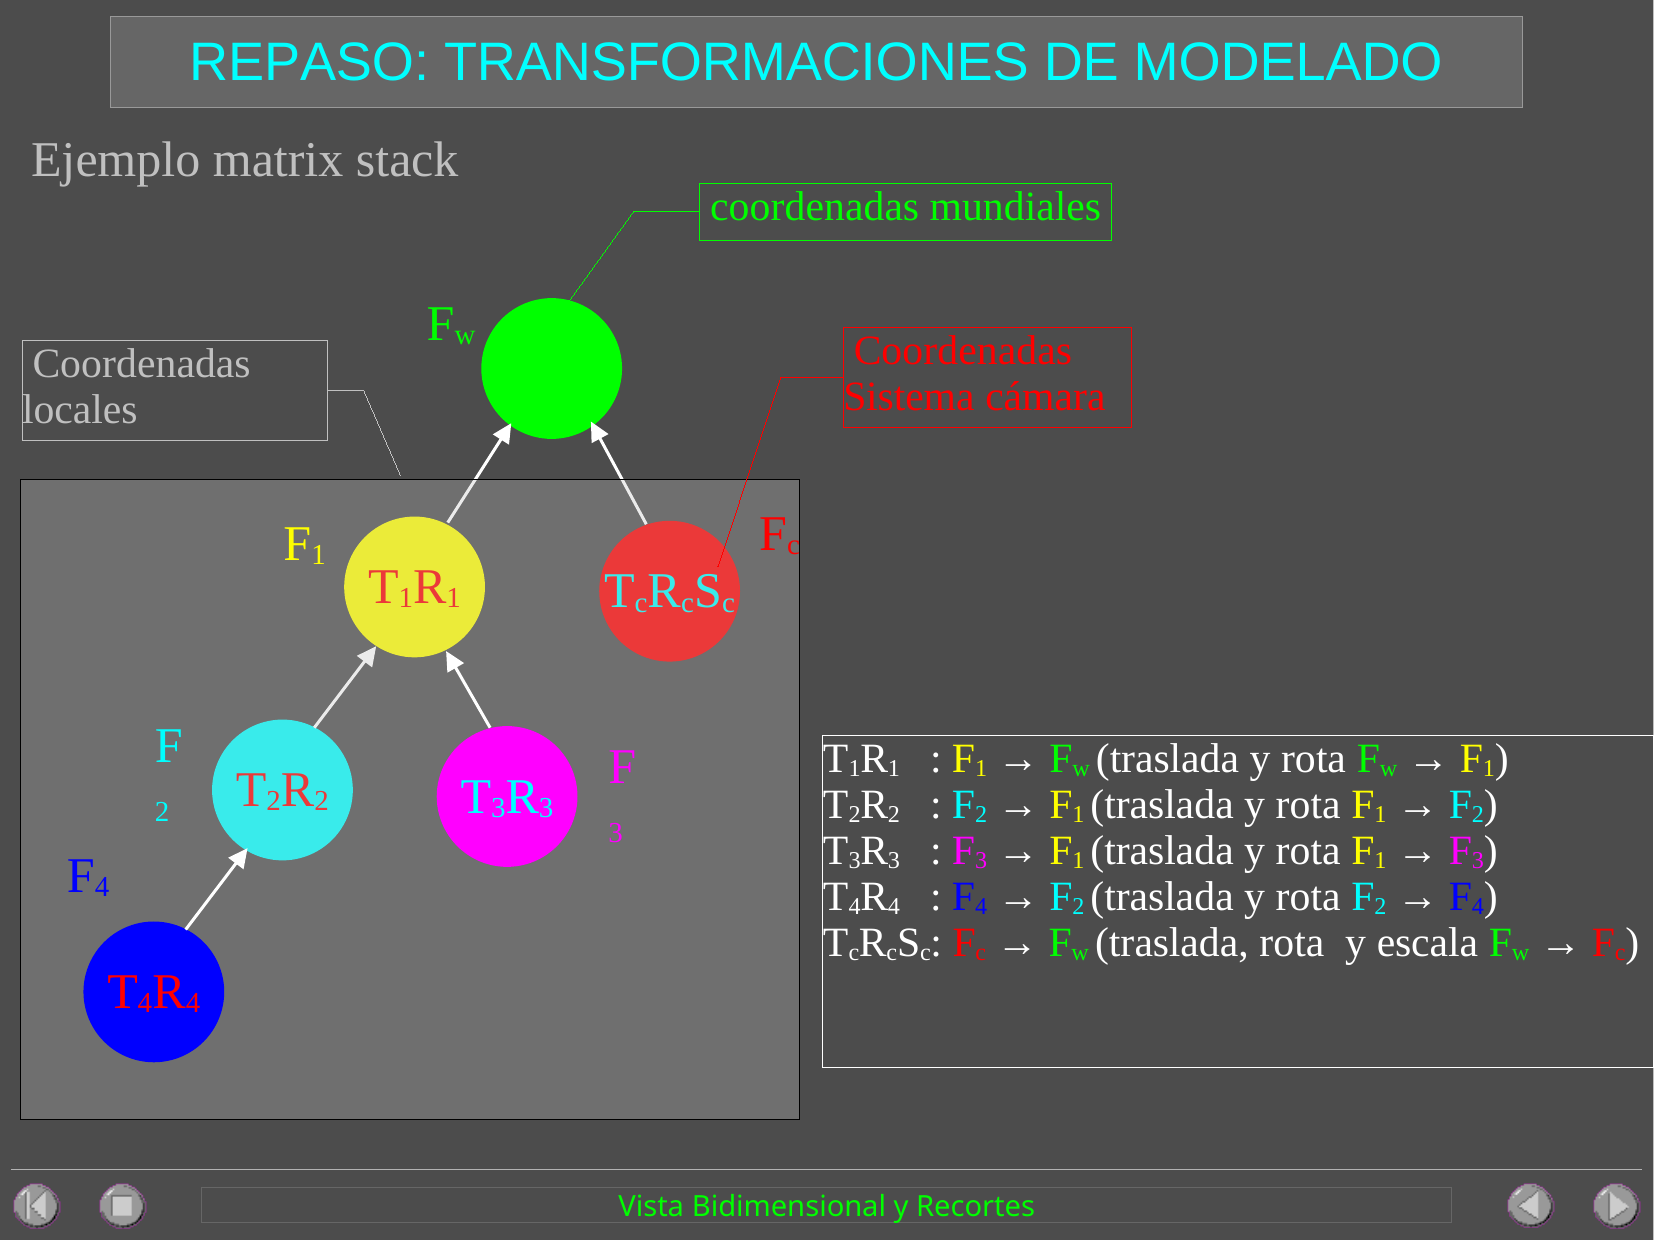

# REPASO: TRANSFORMACIONES DE MODELADO
Ejemplo matrix stack
Fw
Fc
F1
T1R1
TcRcSc
F2
T2R2
T3R3
T1R1 : F1 → Fw (traslada y rota Fw → F1)
T2R2 : F2 → F1 (traslada y rota F1 → F2)
T3R3 : F3 → F1 (traslada y rota F1 → F3)
T4R4 : F4 → F2 (traslada y rota F2 → F4)
TcRcSc: Fc → Fw (traslada, rota y escala Fw → Fc)
F3
F4
T4R4